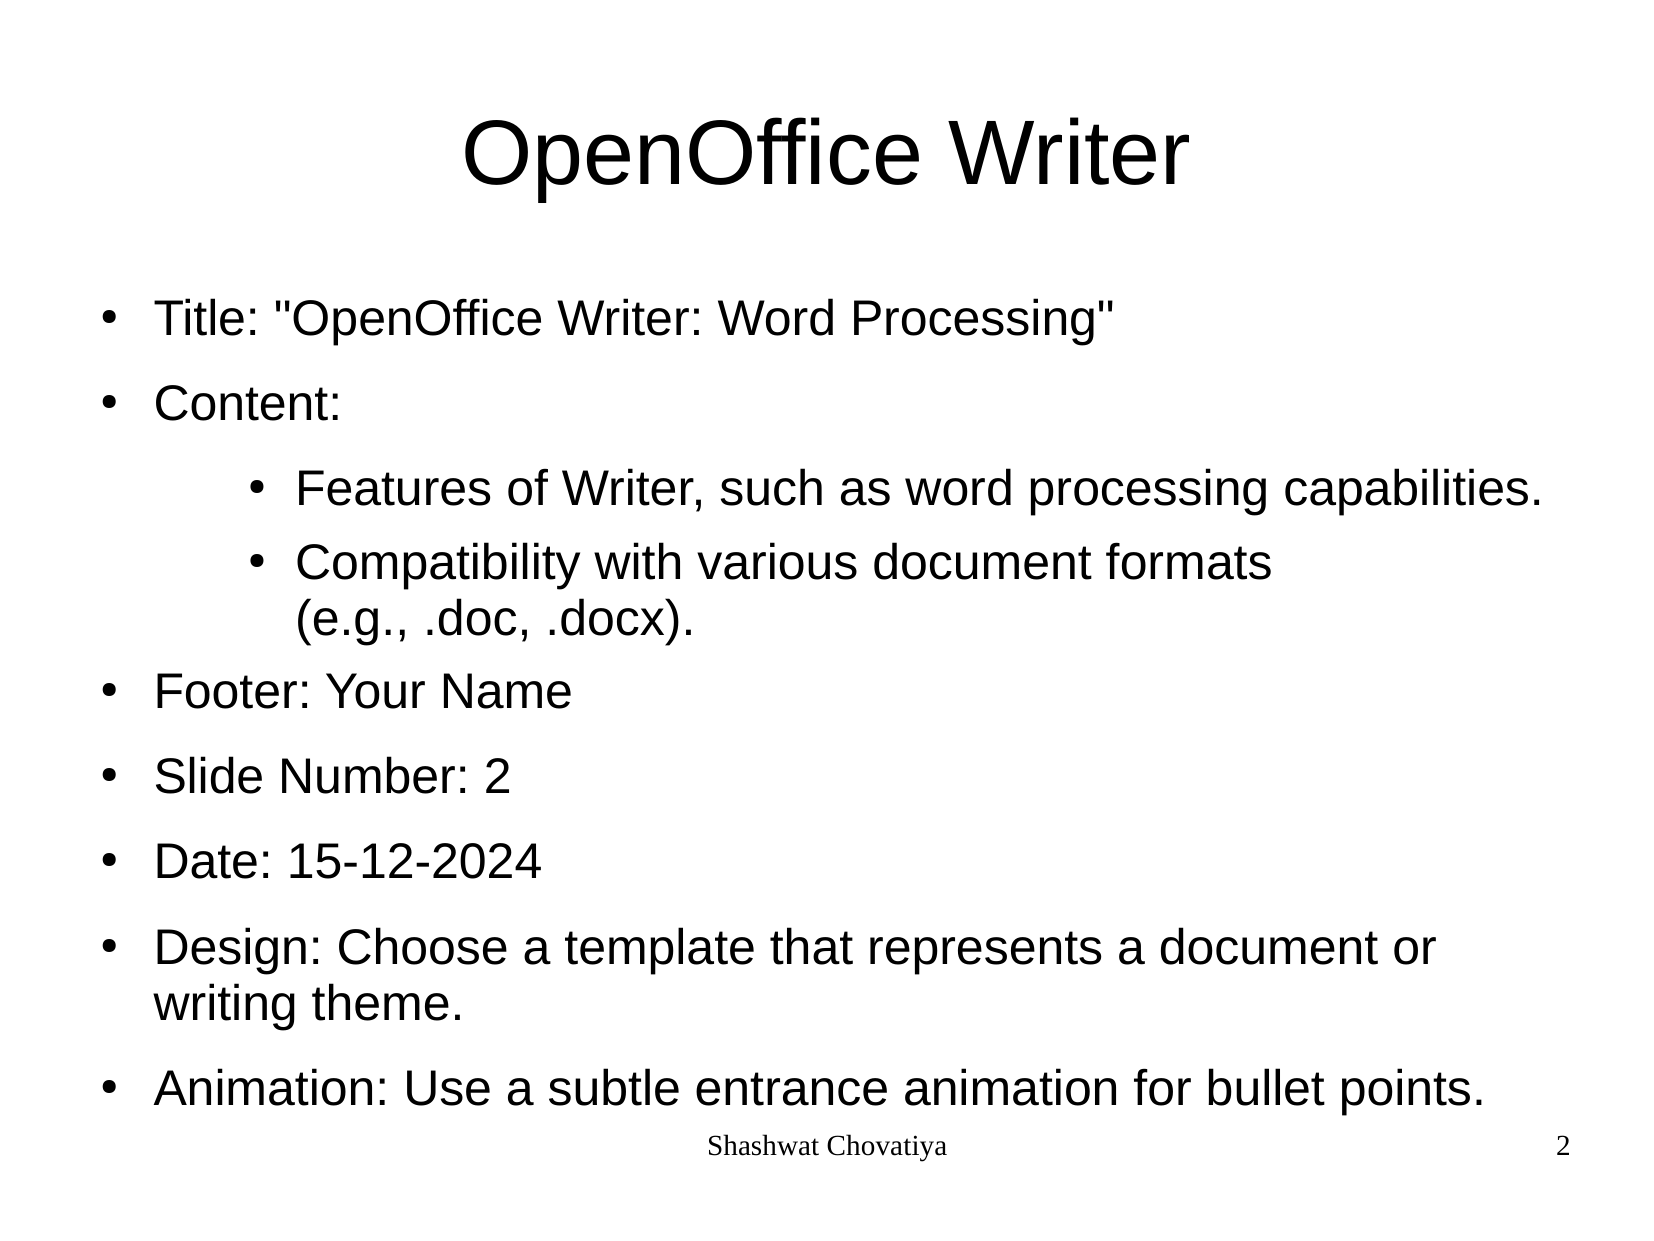

# OpenOffice Writer
Title: "OpenOffice Writer: Word Processing"
Content:
Features of Writer, such as word processing capabilities.
Compatibility with various document formats (e.g., .doc, .docx).
Footer: Your Name
Slide Number: 2
Date: 15-12-2024
Design: Choose a template that represents a document or writing theme.
Animation: Use a subtle entrance animation for bullet points.
Shashwat Chovatiya
2